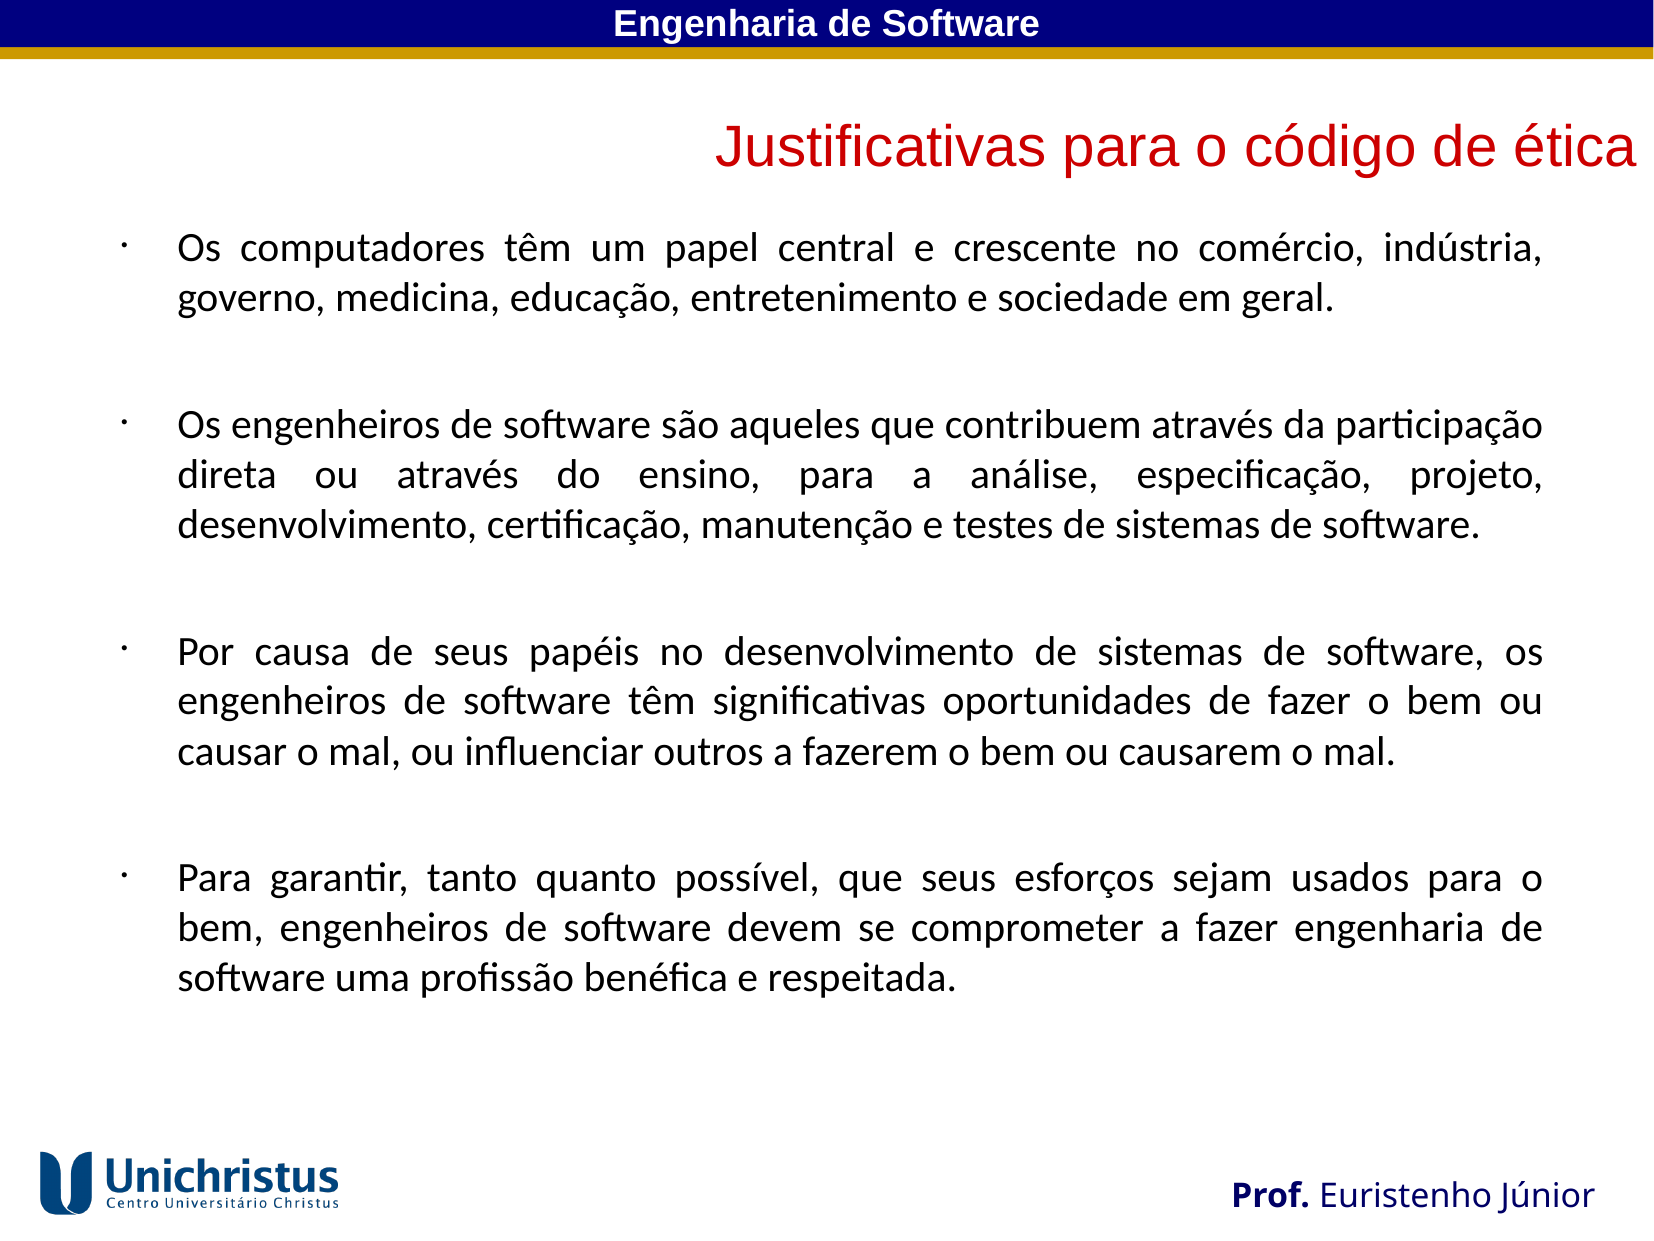

Engenharia de Software
Justificativas para o código de ética
# Os computadores têm um papel central e crescente no comércio, indústria, governo, medicina, educação, entretenimento e sociedade em geral.
Os engenheiros de software são aqueles que contribuem através da participação direta ou através do ensino, para a análise, especificação, projeto, desenvolvimento, certificação, manutenção e testes de sistemas de software.
Por causa de seus papéis no desenvolvimento de sistemas de software, os engenheiros de software têm significativas oportunidades de fazer o bem ou causar o mal, ou influenciar outros a fazerem o bem ou causarem o mal.
Para garantir, tanto quanto possível, que seus esforços sejam usados para o bem, engenheiros de software devem se comprometer a fazer engenharia de software uma profissão benéfica e respeitada.
Prof. Euristenho Júnior